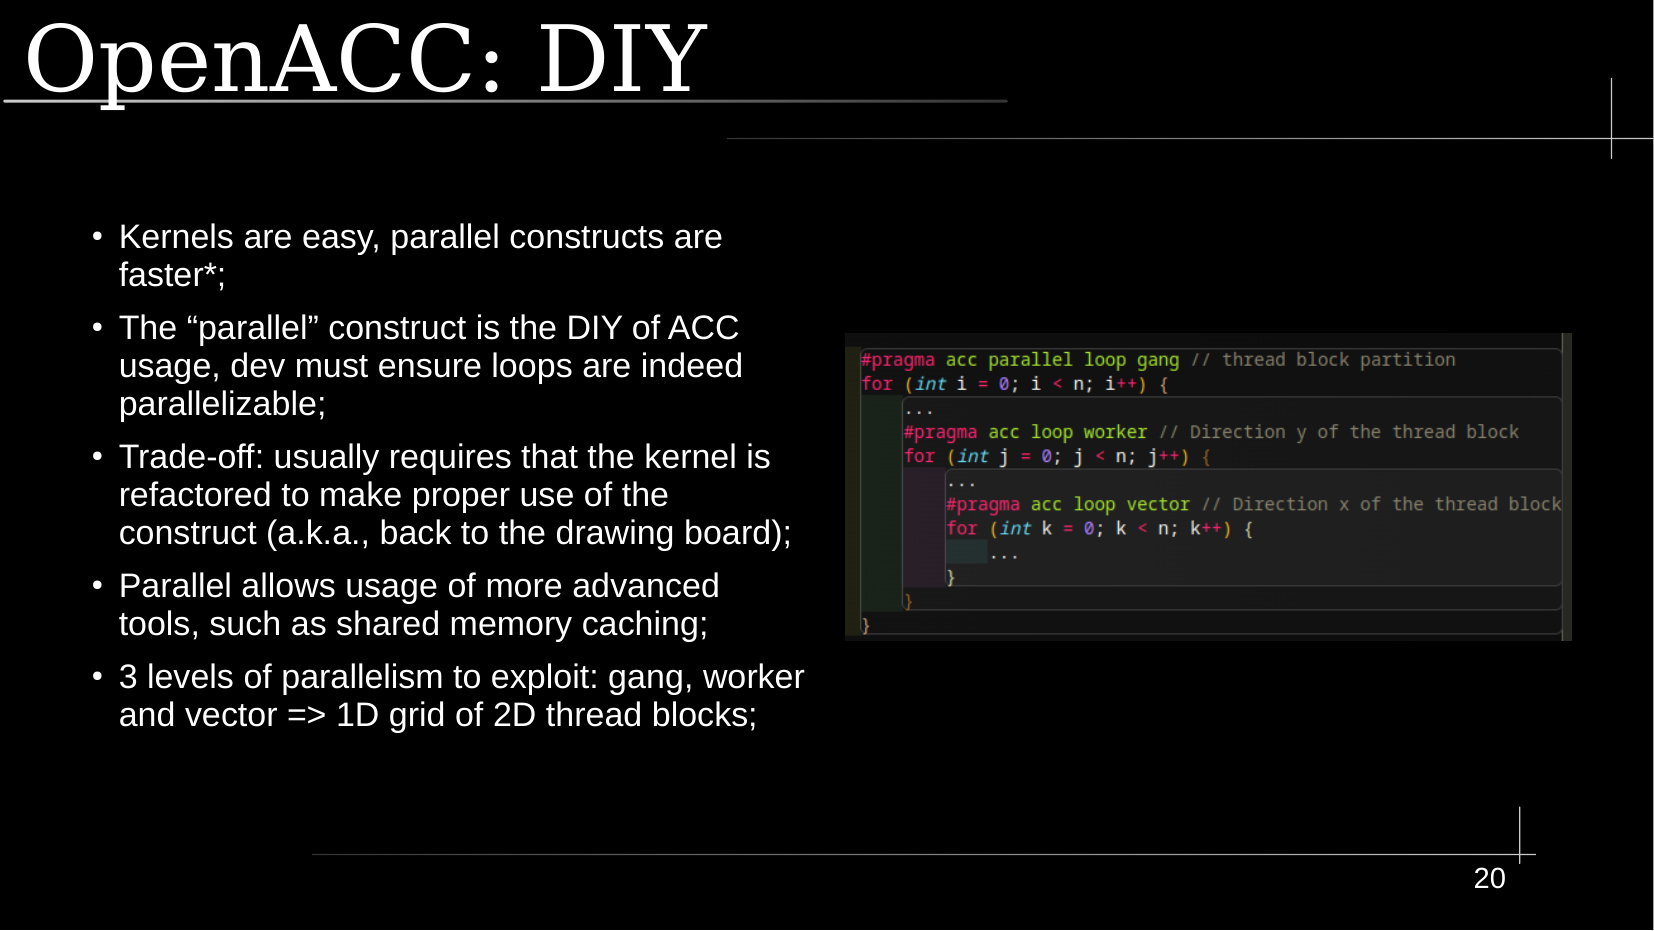

# OpenACC: DIY
Kernels are easy, parallel constructs are faster*;
The “parallel” construct is the DIY of ACC usage, dev must ensure loops are indeed parallelizable;
Trade-off: usually requires that the kernel is refactored to make proper use of the construct (a.k.a., back to the drawing board);
Parallel allows usage of more advanced tools, such as shared memory caching;
3 levels of parallelism to exploit: gang, worker and vector => 1D grid of 2D thread blocks;
20